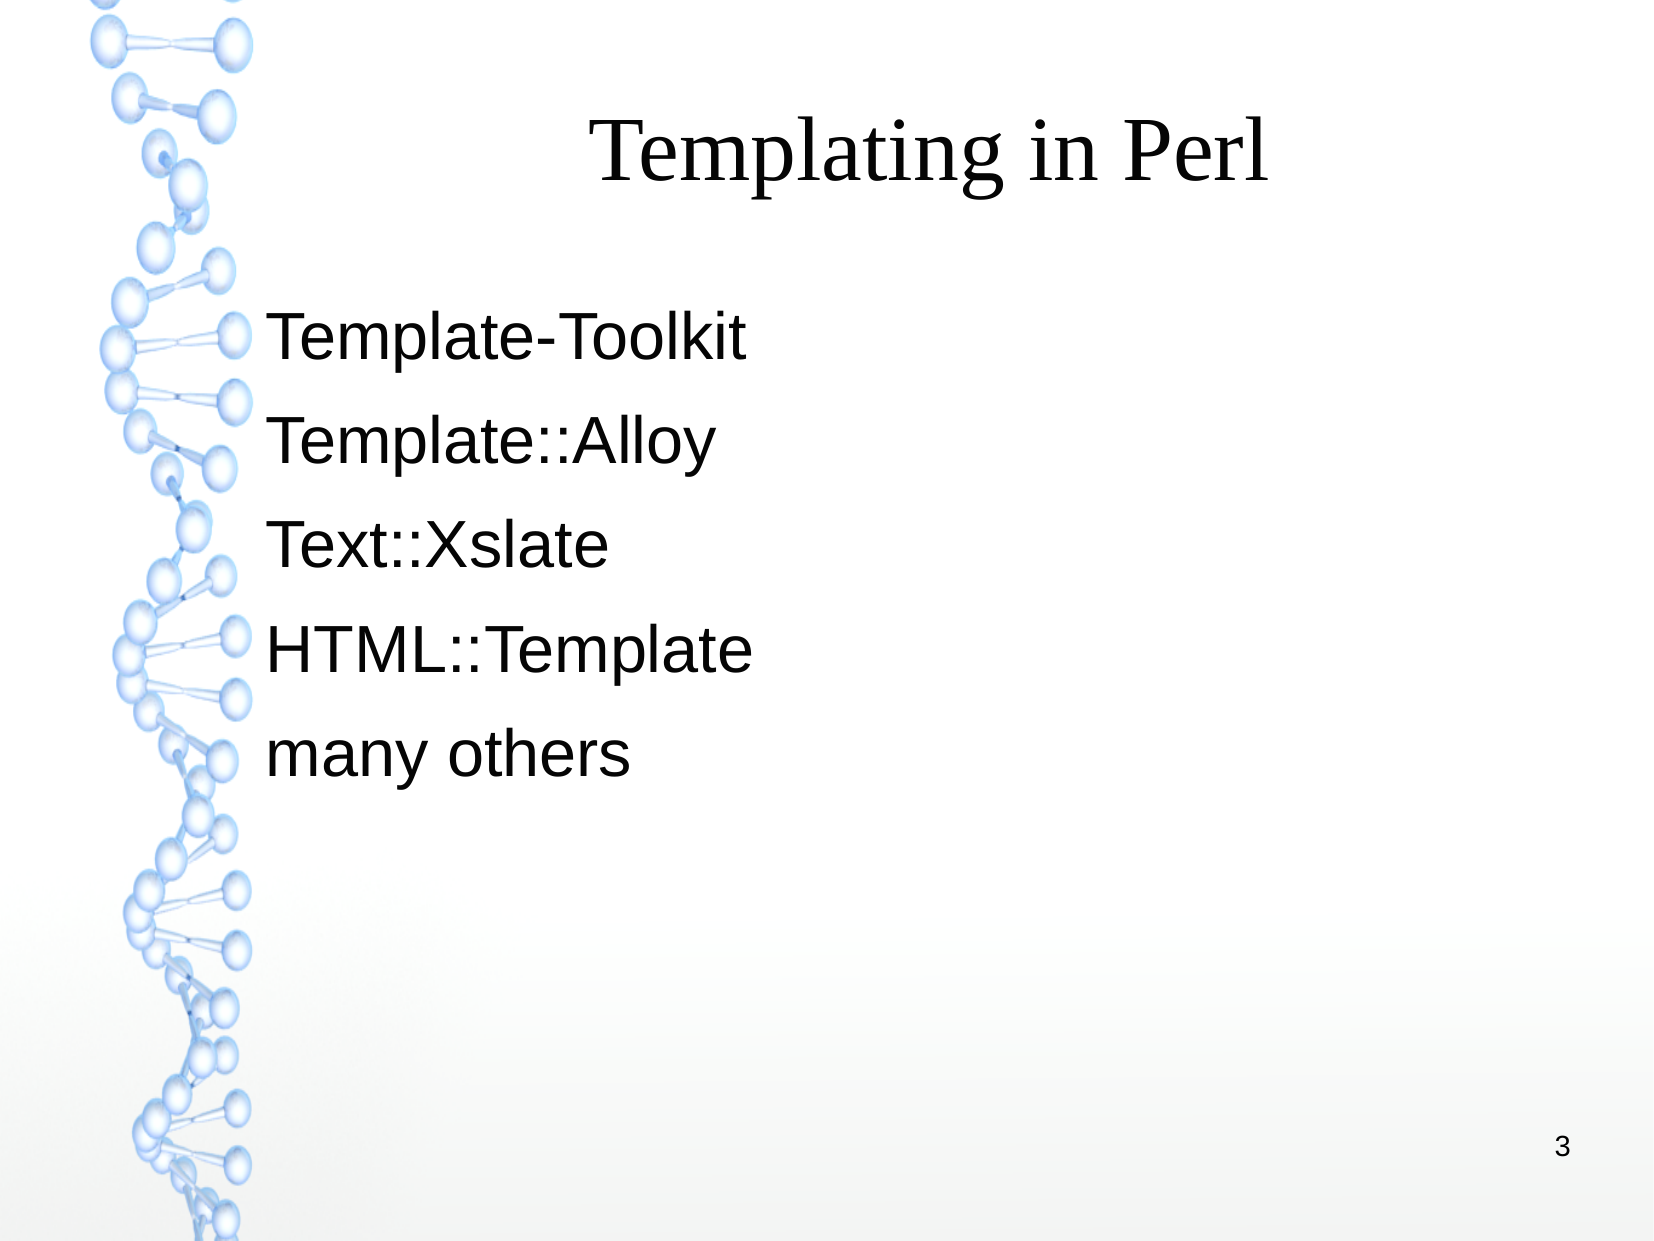

# Templating in Perl
Template-Toolkit
Template::Alloy
Text::Xslate
HTML::Template
many others
3